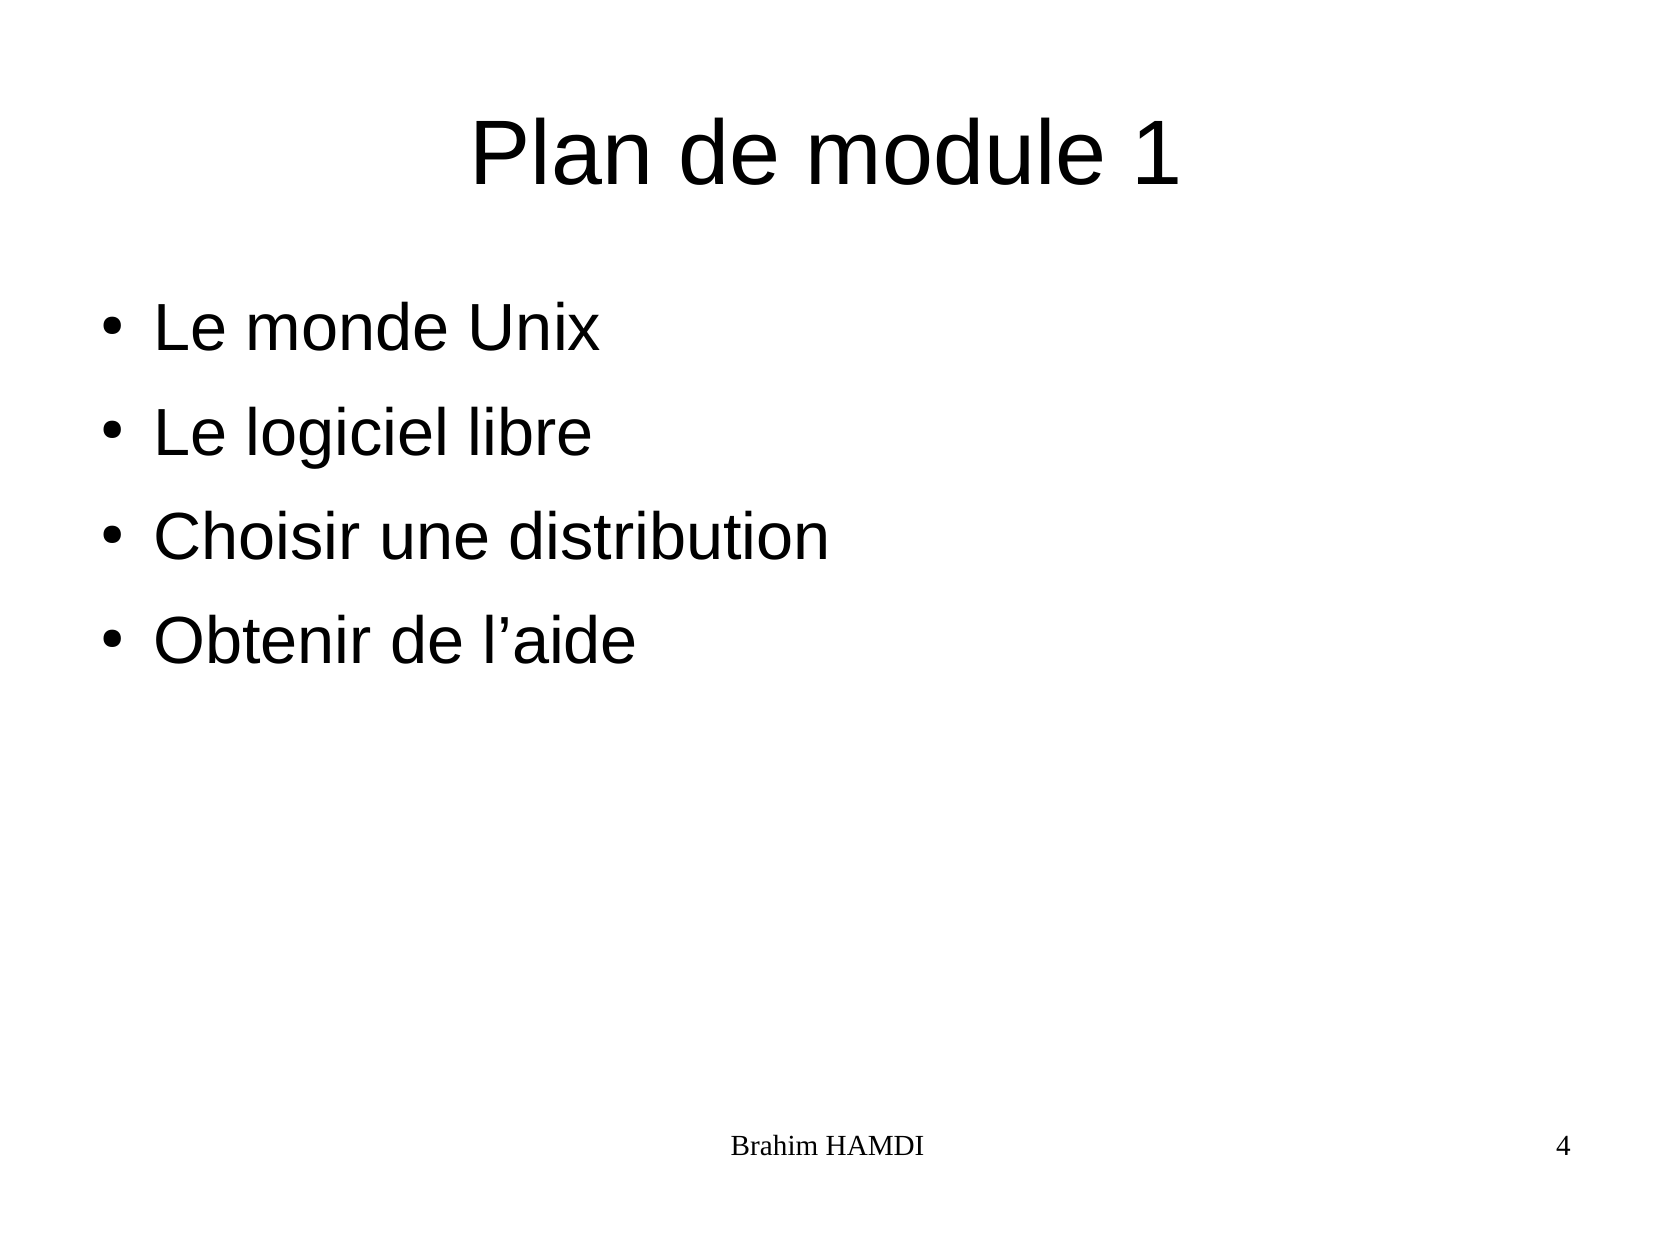

# Plan de module 1
Le monde Unix
Le logiciel libre
Choisir une distribution
Obtenir de l’aide
Brahim HAMDI
4